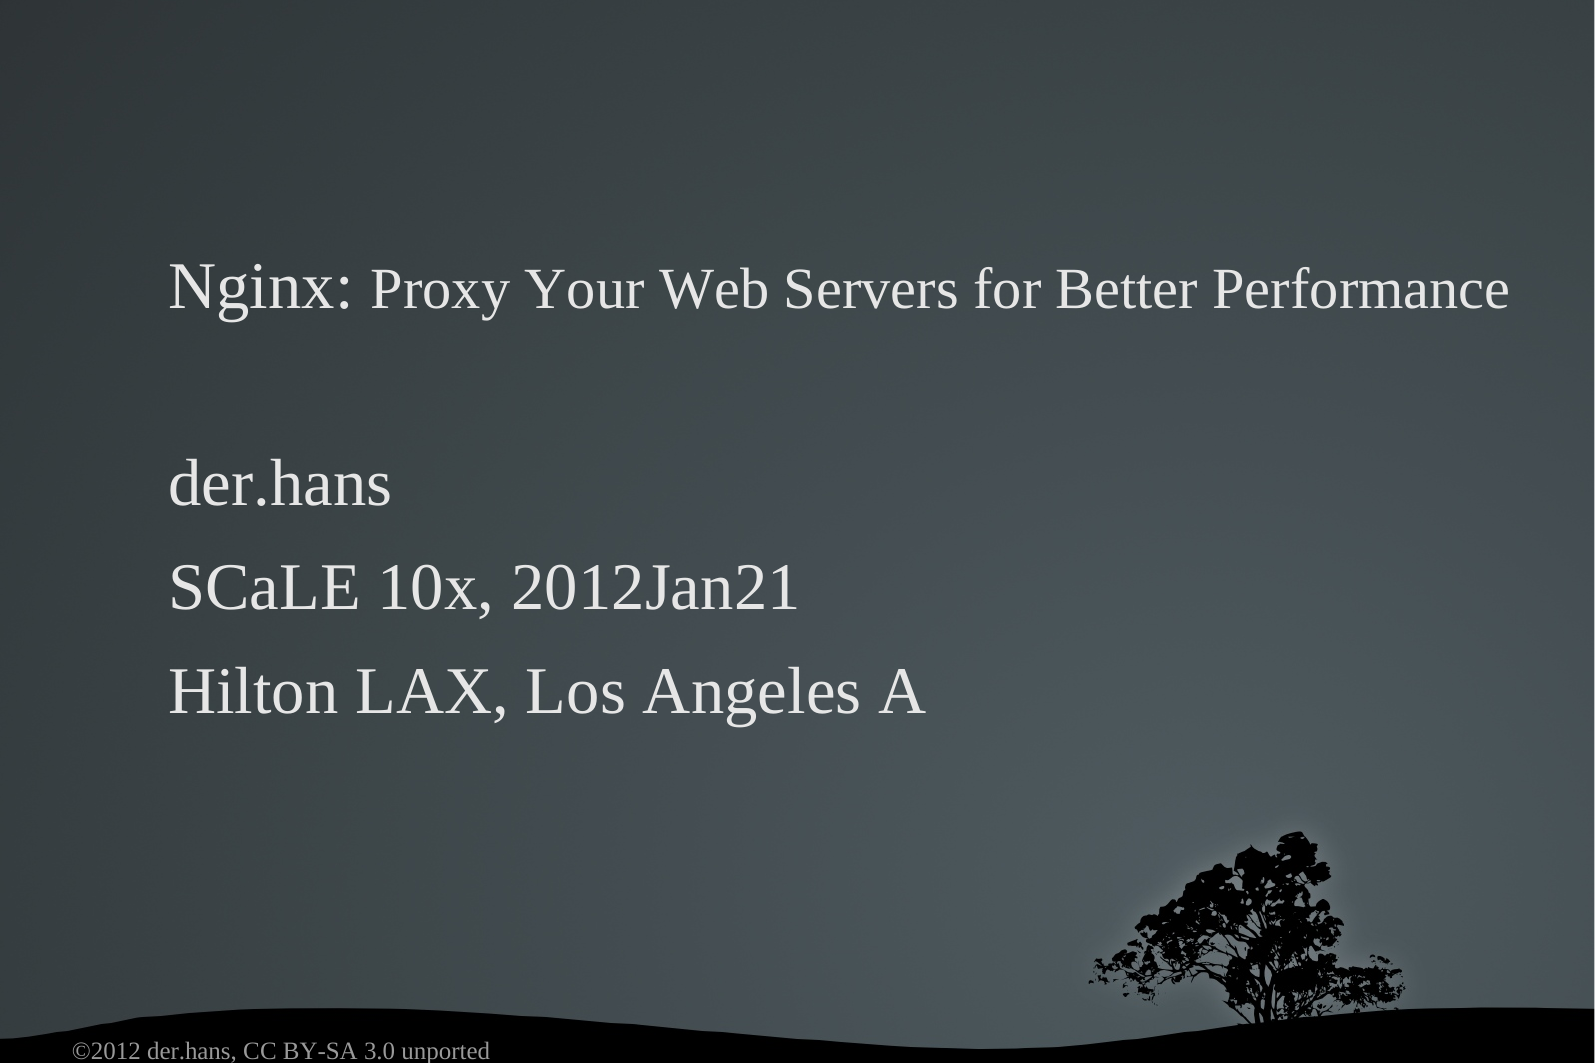

#
Nginx: Proxy Your Web Servers for Better Performance
der.hans
SCaLE 10x, 2012Jan21
Hilton LAX, Los Angeles A
©2012 der.hans, CC BY-SA 3.0 unported